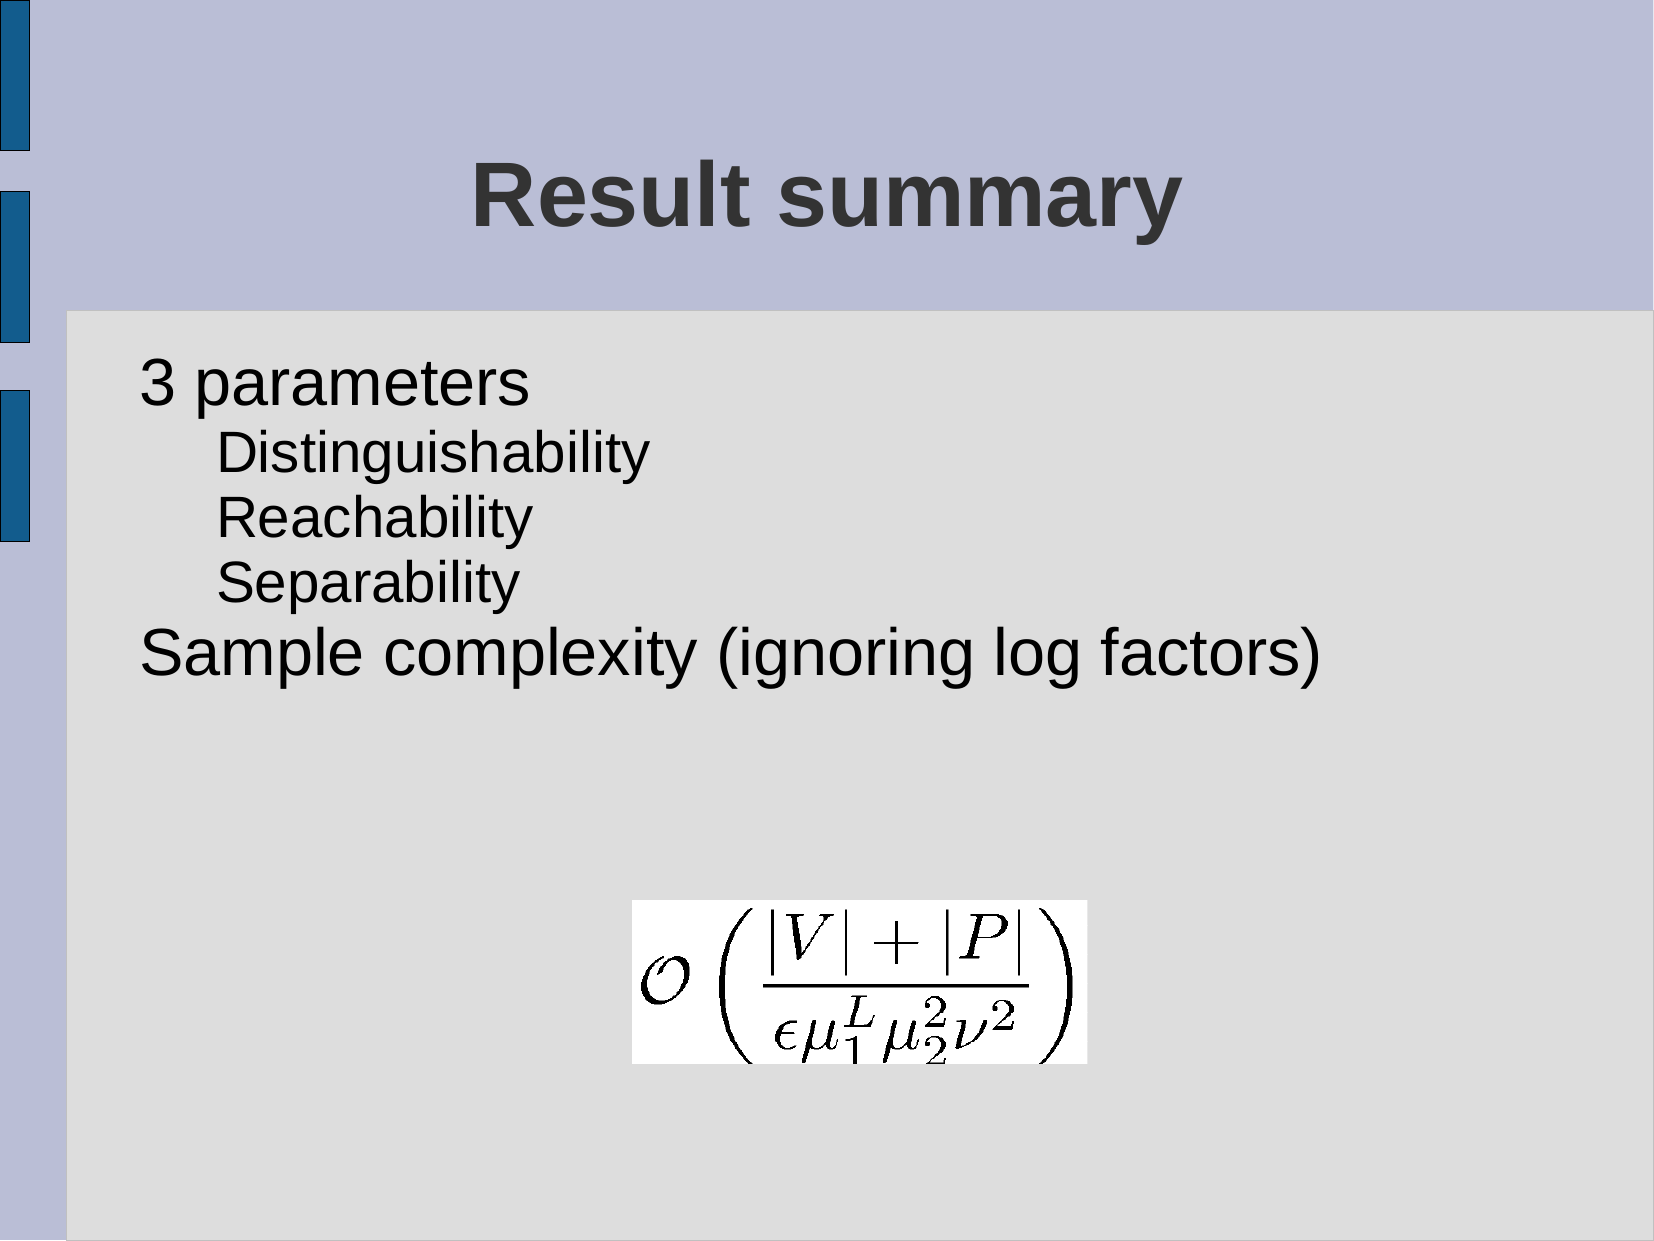

# Result summary
3 parameters
Distinguishability
Reachability
Separability
Sample complexity (ignoring log factors)